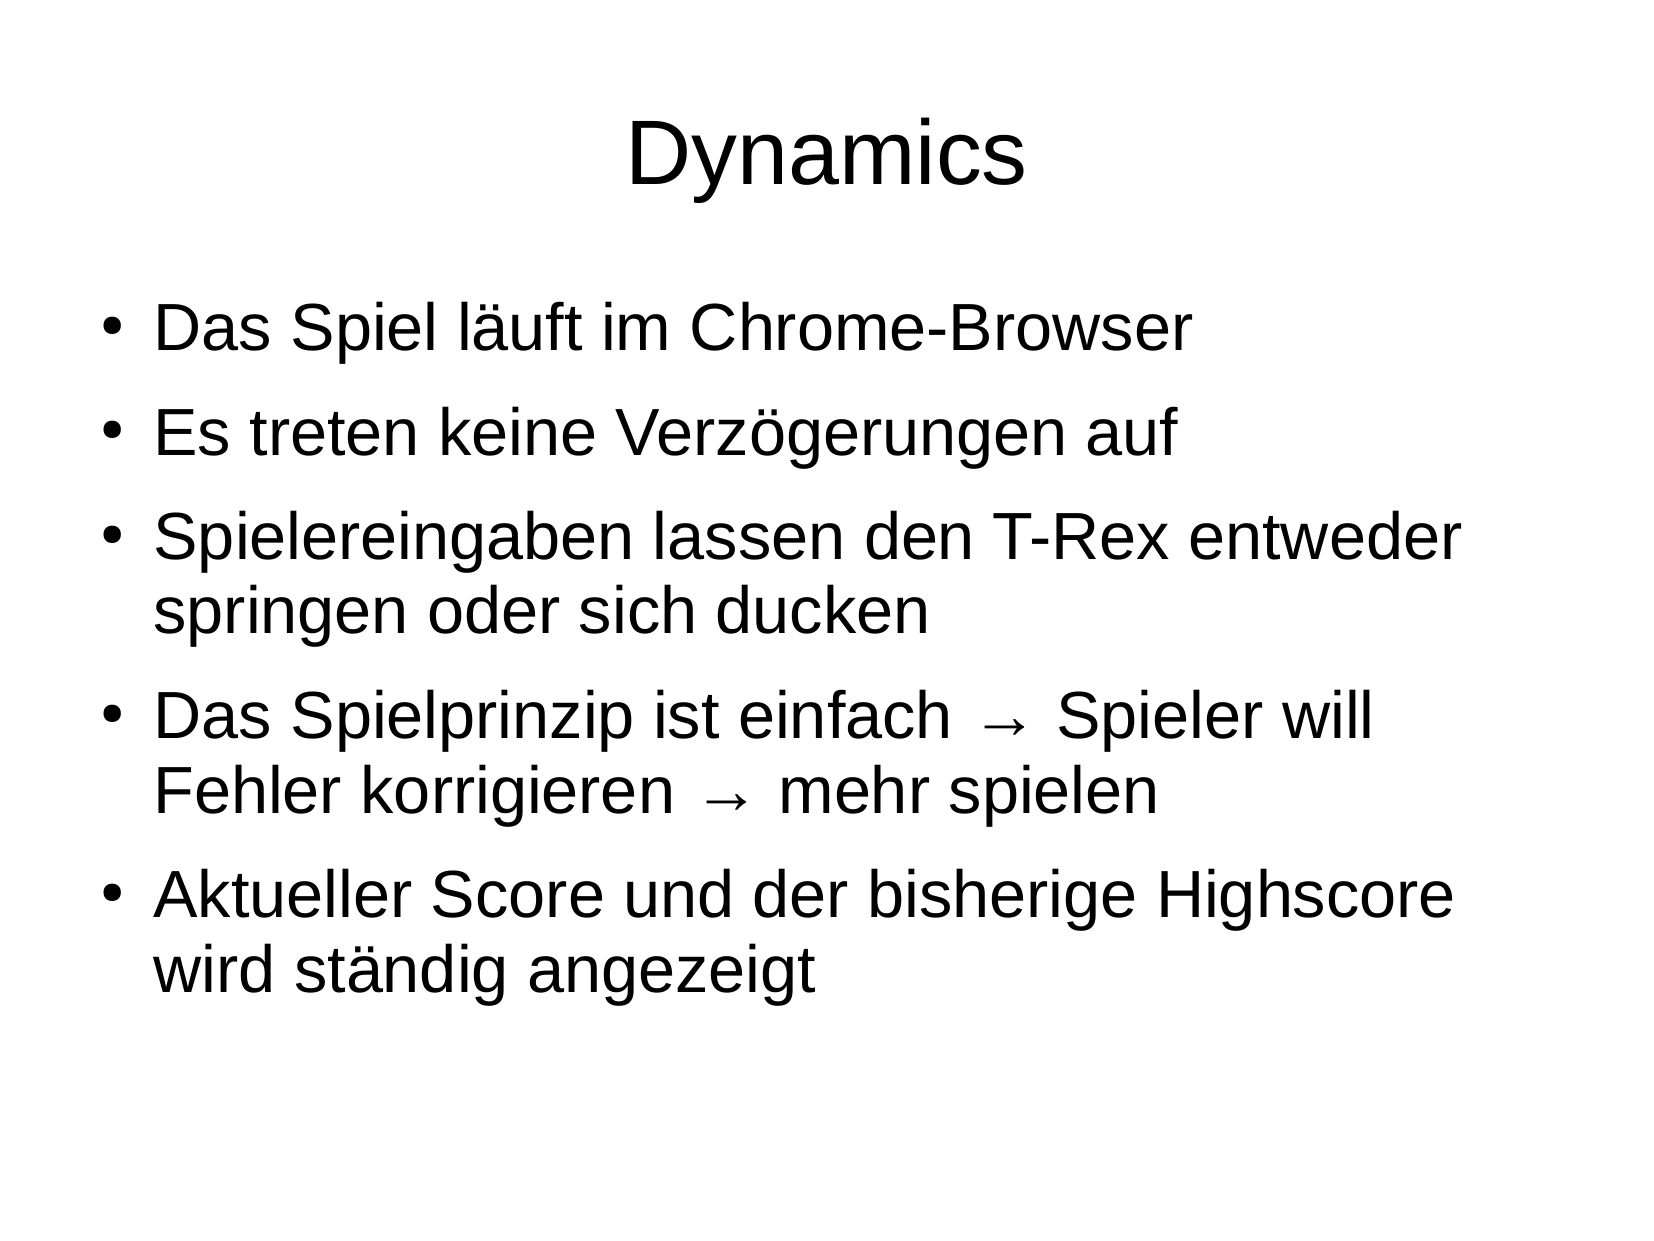

# Dynamics
Das Spiel läuft im Chrome-Browser
Es treten keine Verzögerungen auf
Spielereingaben lassen den T-Rex entweder springen oder sich ducken
Das Spielprinzip ist einfach → Spieler will Fehler korrigieren → mehr spielen
Aktueller Score und der bisherige Highscore wird ständig angezeigt